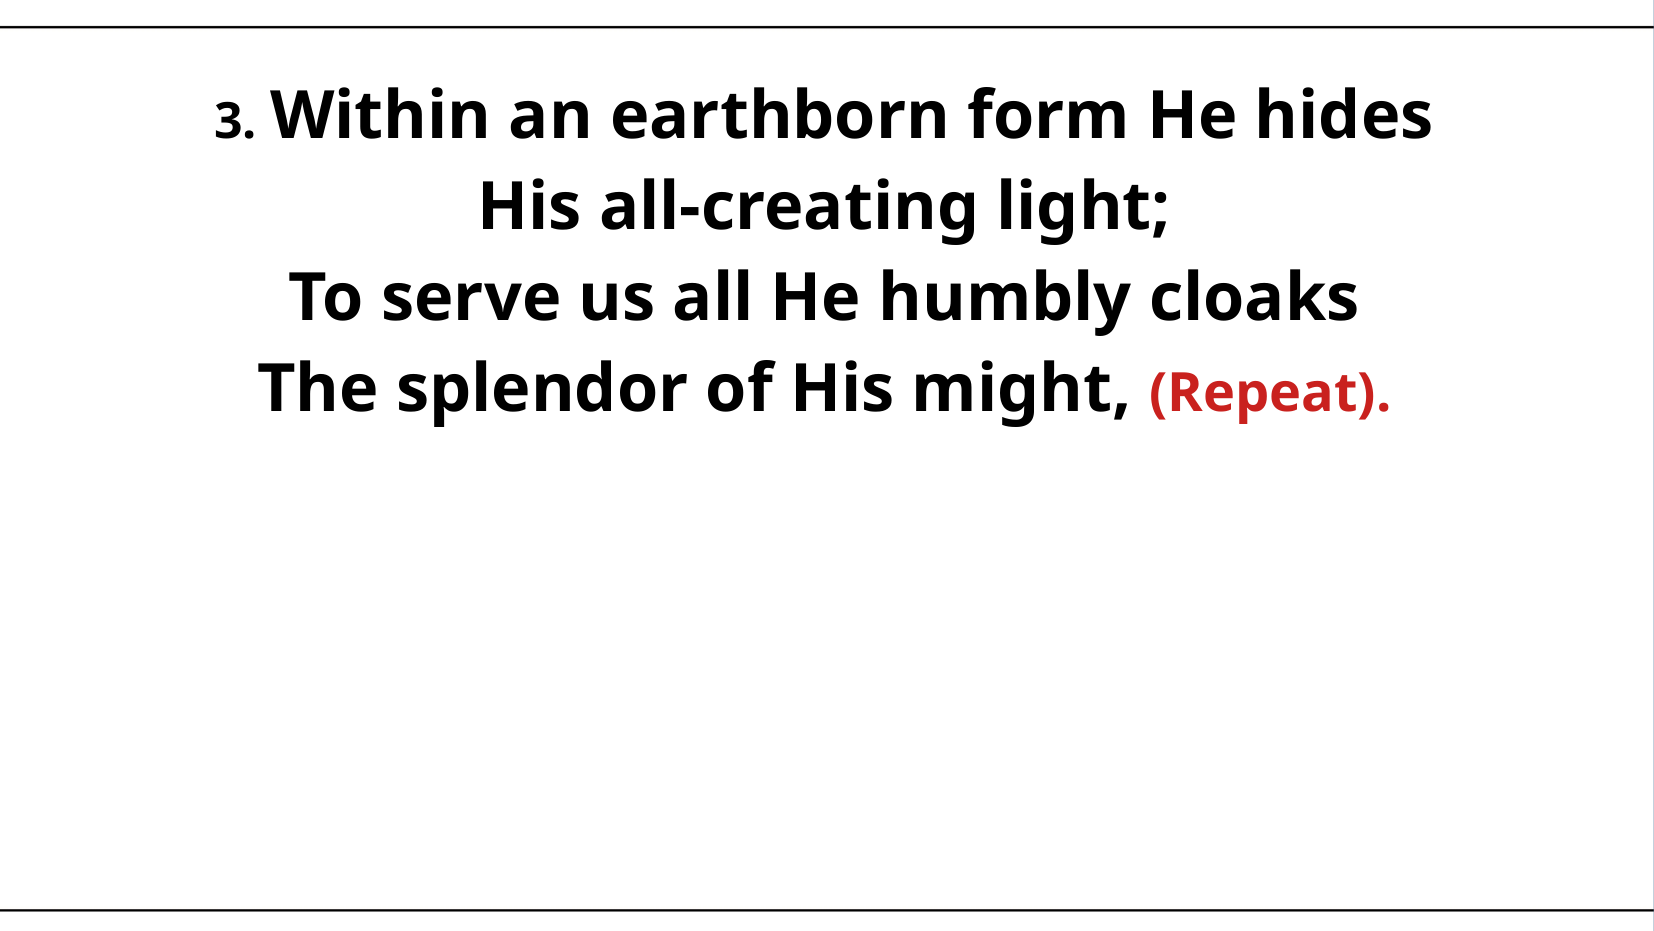

3. Within an earthborn form He hides
His all-creating light;
To serve us all He humbly cloaks
The splendor of His might, (Repeat).